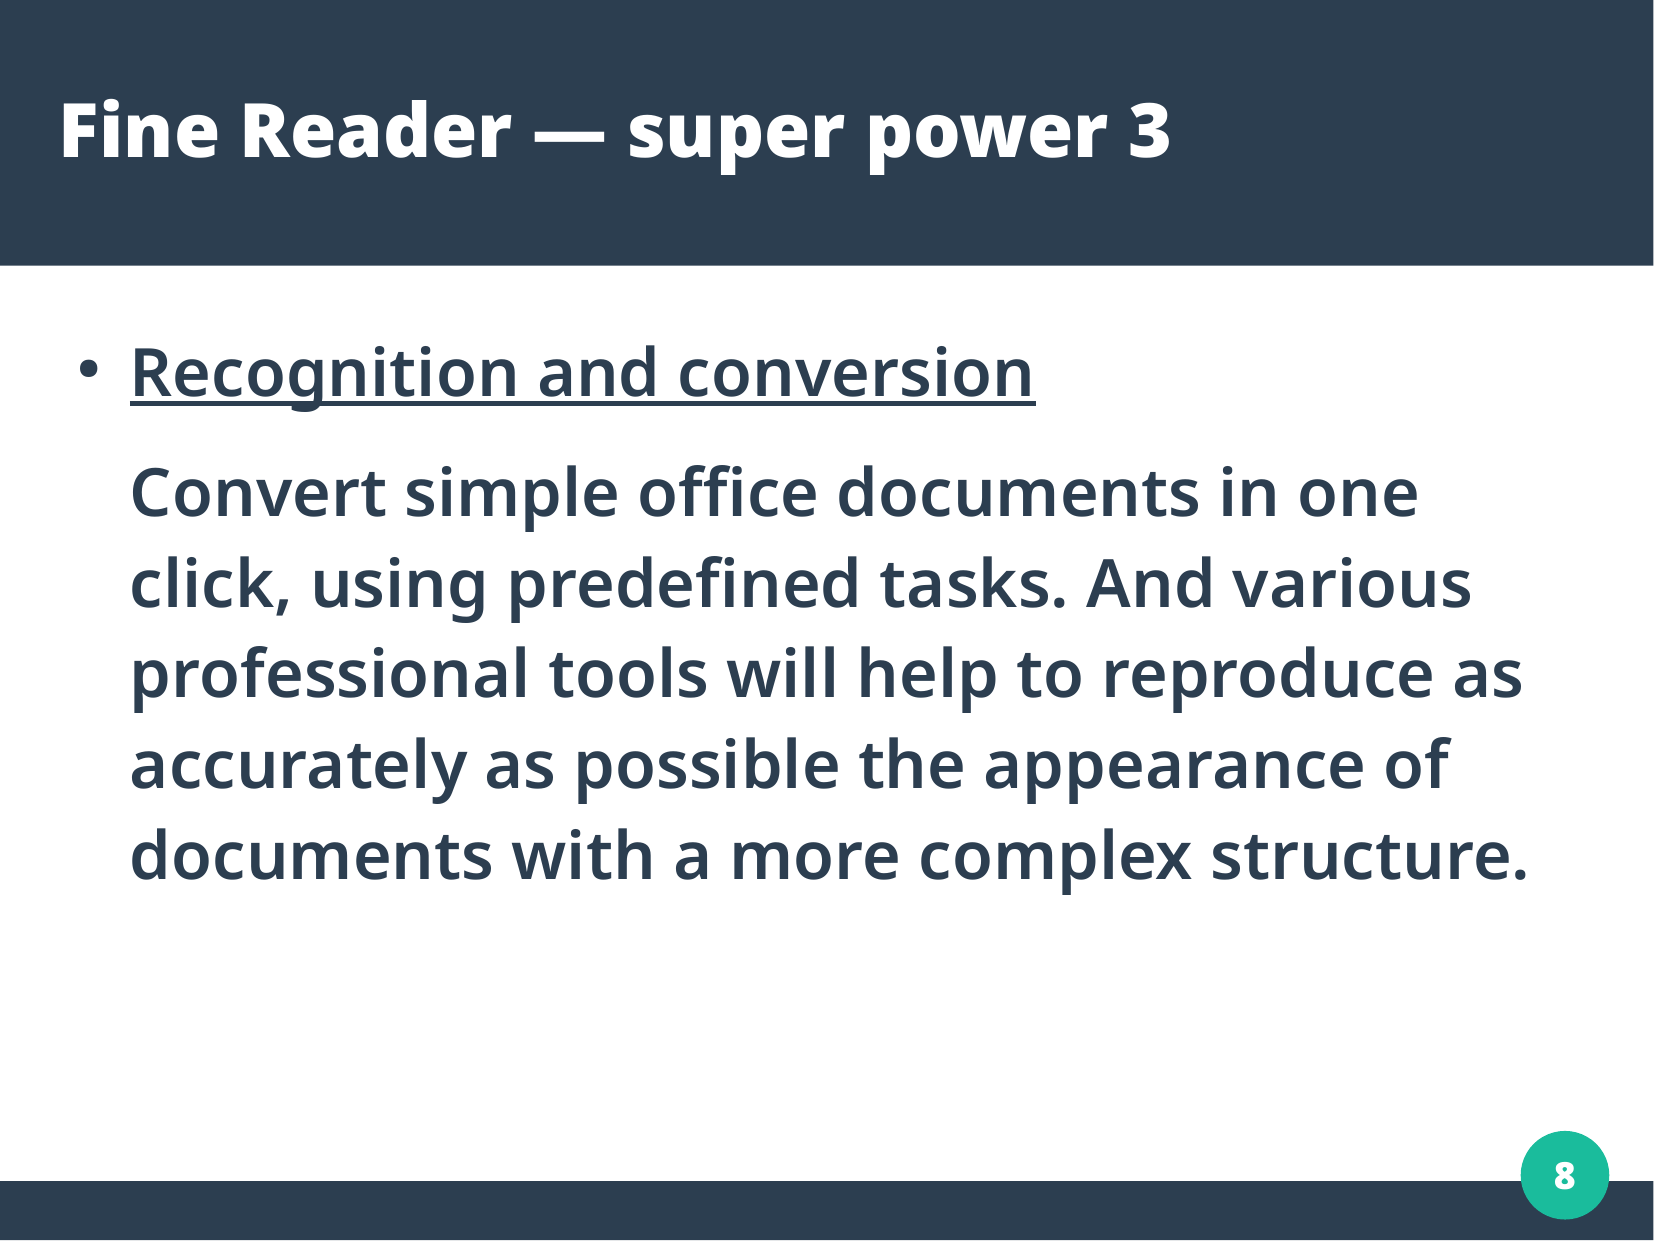

# Fine Reader — super power 3
Recognition and conversion
Convert simple office documents in one click, using predefined tasks. And various professional tools will help to reproduce as accurately as possible the appearance of documents with a more complex structure.
8